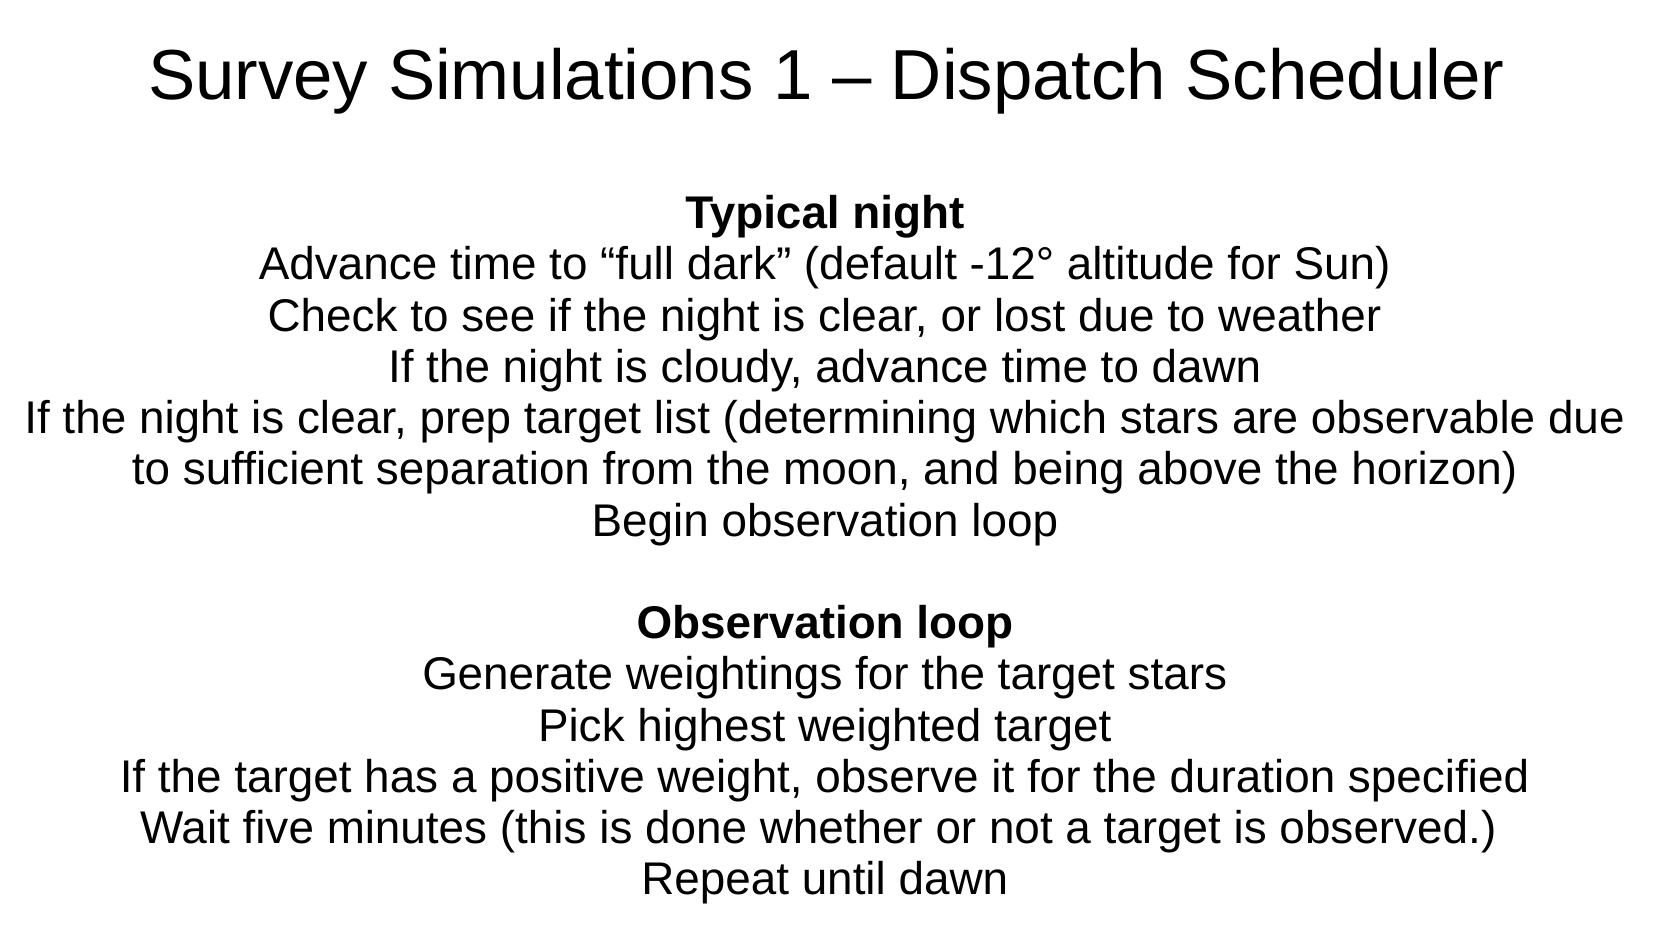

# Survey Simulations 1 – Dispatch Scheduler
Typical night
Advance time to “full dark” (default -12° altitude for Sun)
Check to see if the night is clear, or lost due to weather
If the night is cloudy, advance time to dawn
If the night is clear, prep target list (determining which stars are observable due to sufficient separation from the moon, and being above the horizon)
Begin observation loop
Observation loop
Generate weightings for the target stars
Pick highest weighted target
If the target has a positive weight, observe it for the duration specified
Wait five minutes (this is done whether or not a target is observed.)
Repeat until dawn